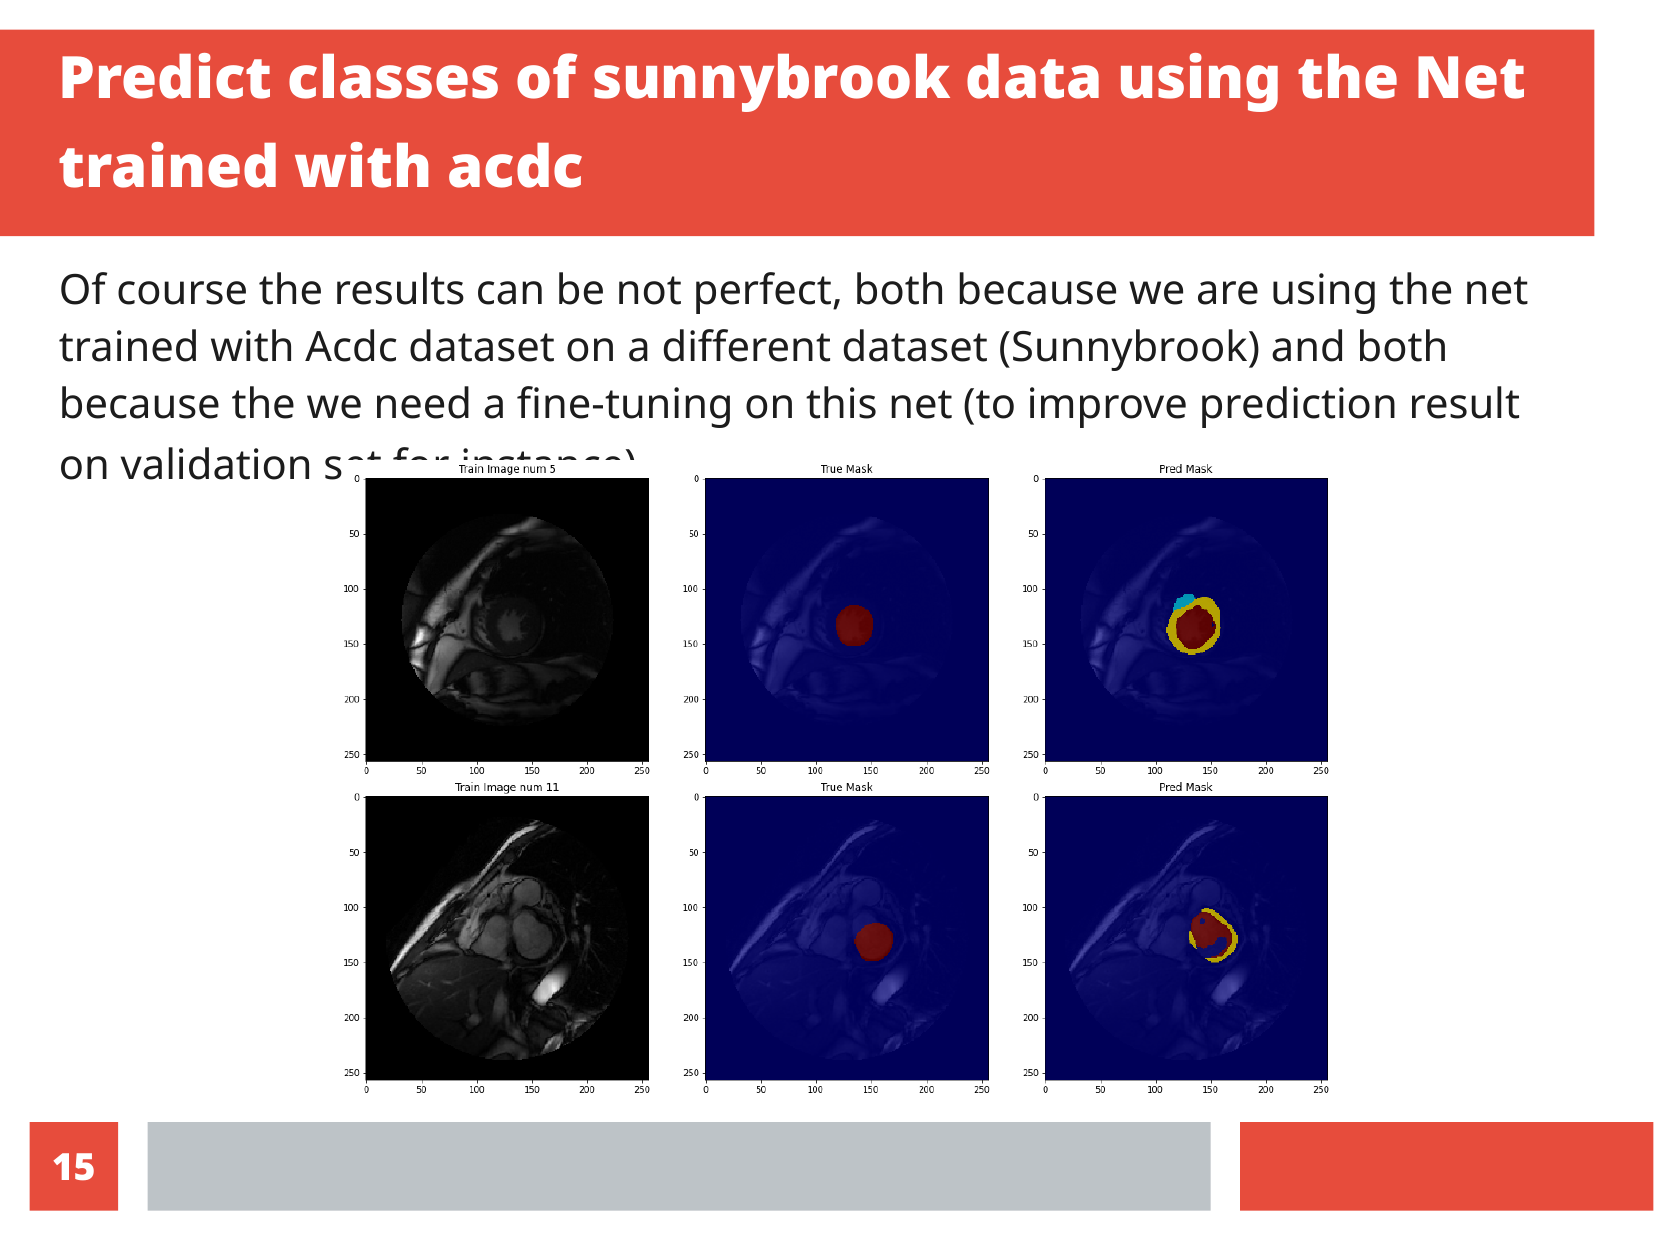

# Predict classes of sunnybrook data using the Net trained with acdc
Of course the results can be not perfect, both because we are using the net trained with Acdc dataset on a different dataset (Sunnybrook) and both because the we need a fine-tuning on this net (to improve prediction result on validation set for instance)
15